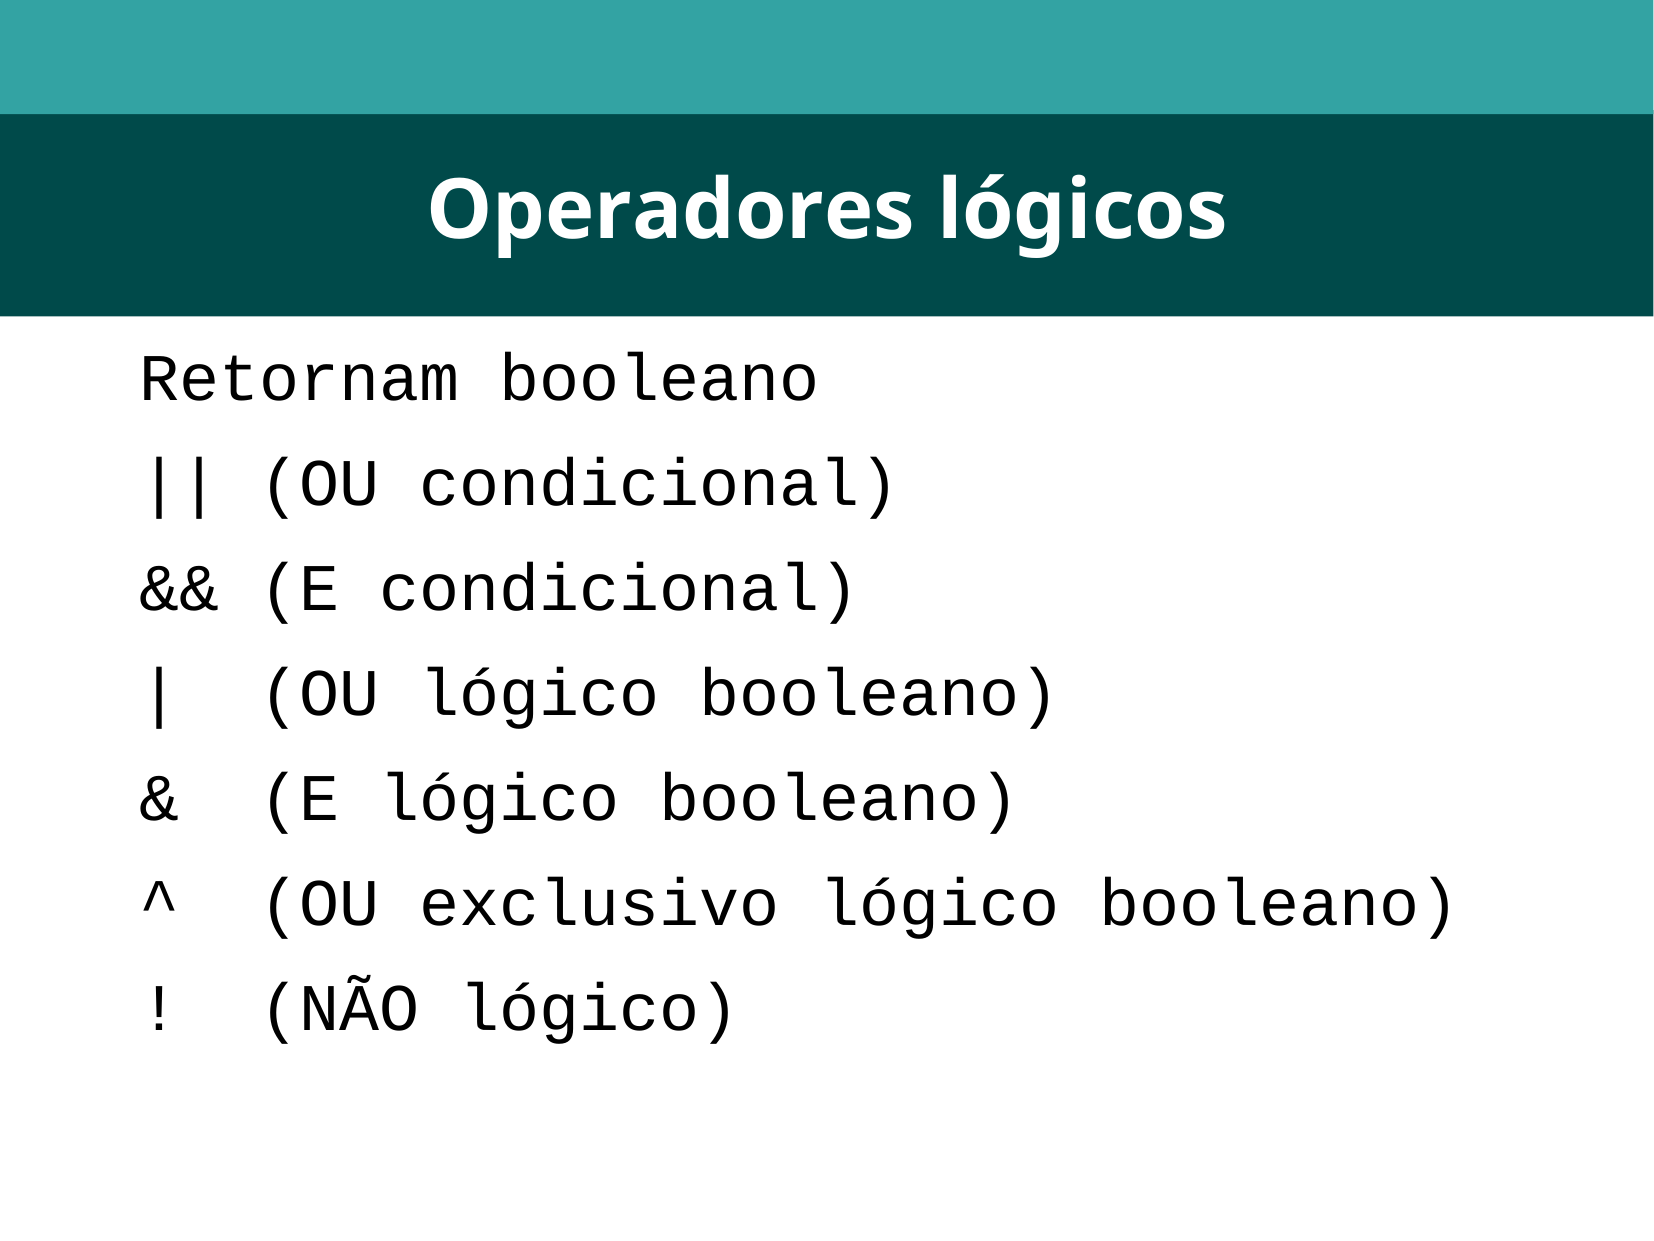

Operadores lógicos
# Retornam booleano
|| (OU condicional)
&& (E condicional)
| (OU lógico booleano)
& (E lógico booleano)
^ (OU exclusivo lógico booleano)
! (NÃO lógico)